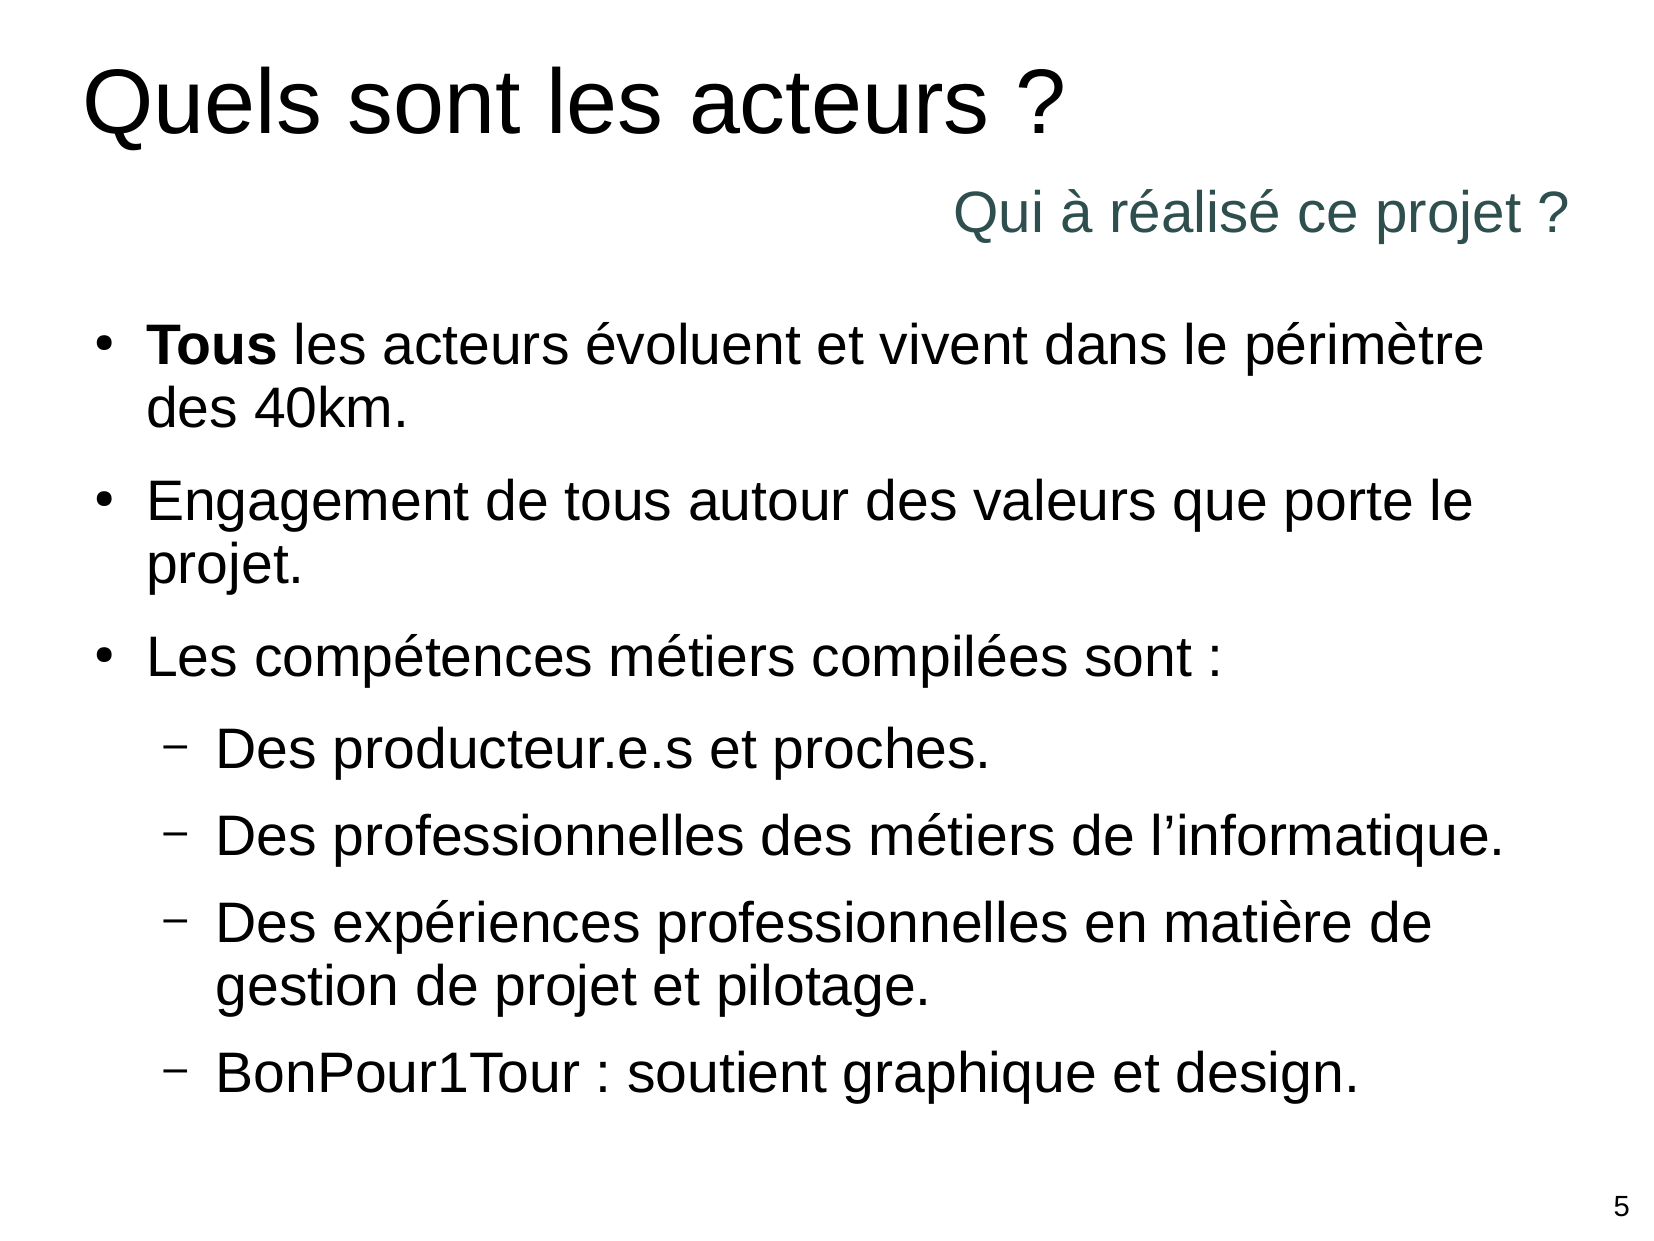

# Quels sont les acteurs ?
Qui à réalisé ce projet ?
Tous les acteurs évoluent et vivent dans le périmètre des 40km.
Engagement de tous autour des valeurs que porte le projet.
Les compétences métiers compilées sont :
Des producteur.e.s et proches.
Des professionnelles des métiers de l’informatique.
Des expériences professionnelles en matière de gestion de projet et pilotage.
BonPour1Tour : soutient graphique et design.
5